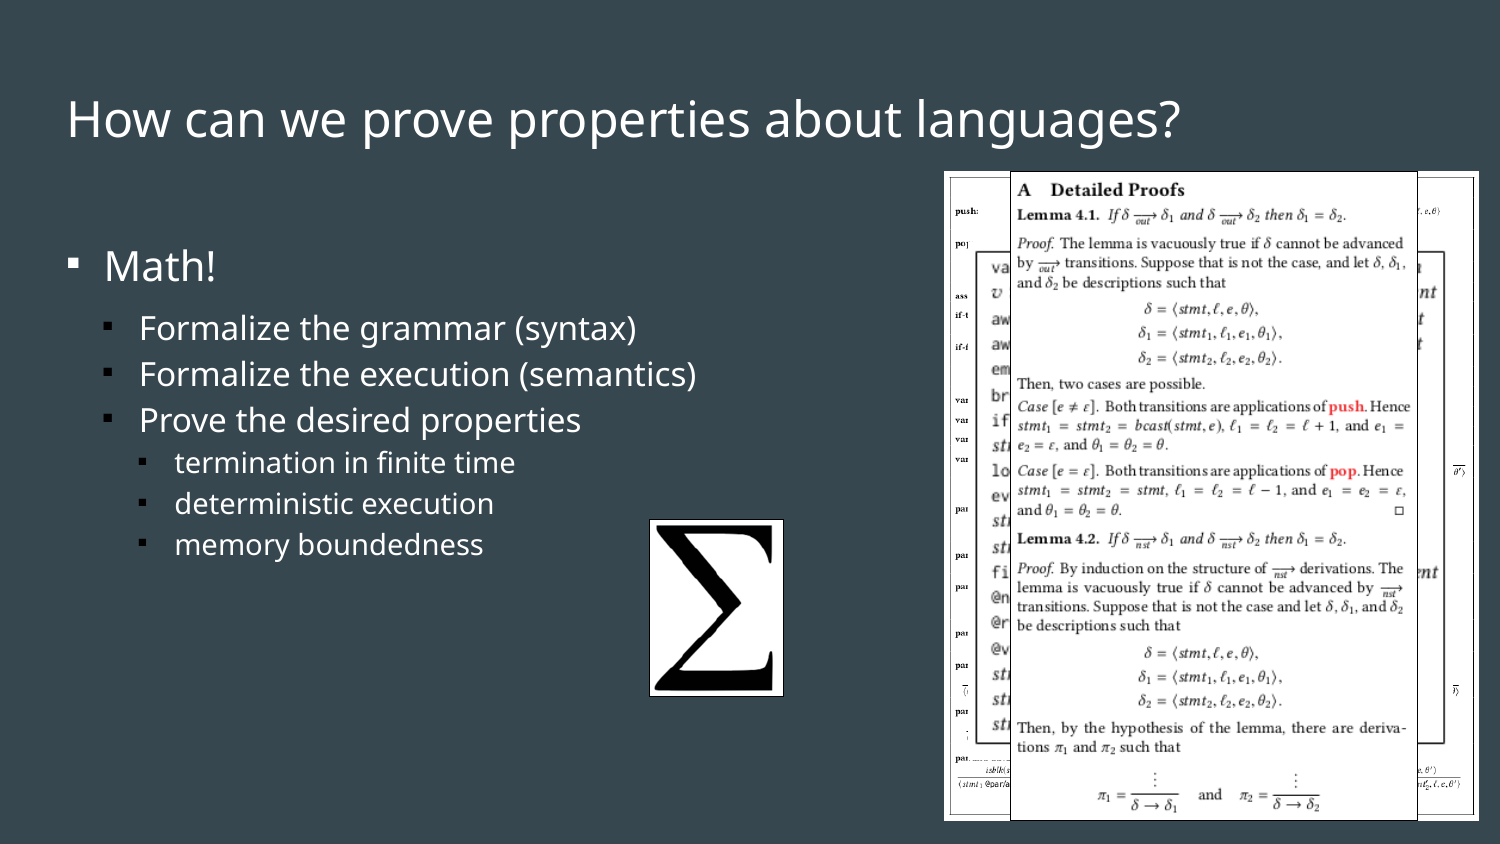

# How can we prove properties about languages?
Math!
Formalize the grammar (syntax)
Formalize the execution (semantics)
Prove the desired properties
termination in finite time
deterministic execution
memory boundedness